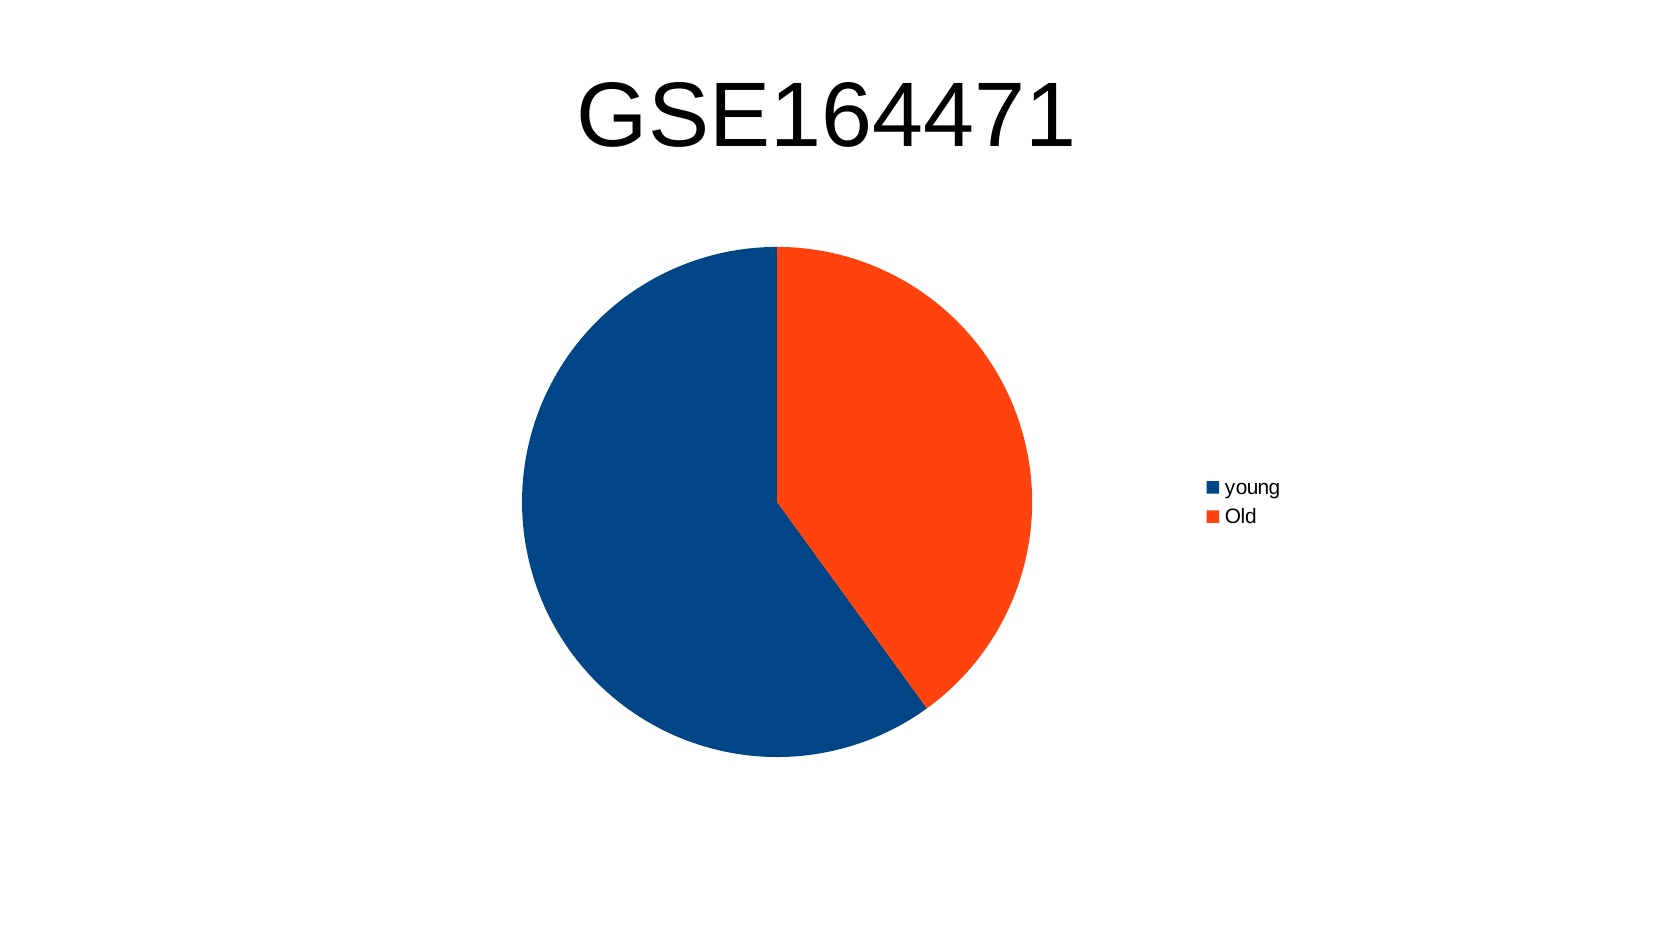

# GSE164471
### Chart
| Category | Row 3 |
|---|---|
| young | 3.0 |
| Old | 2.0 |